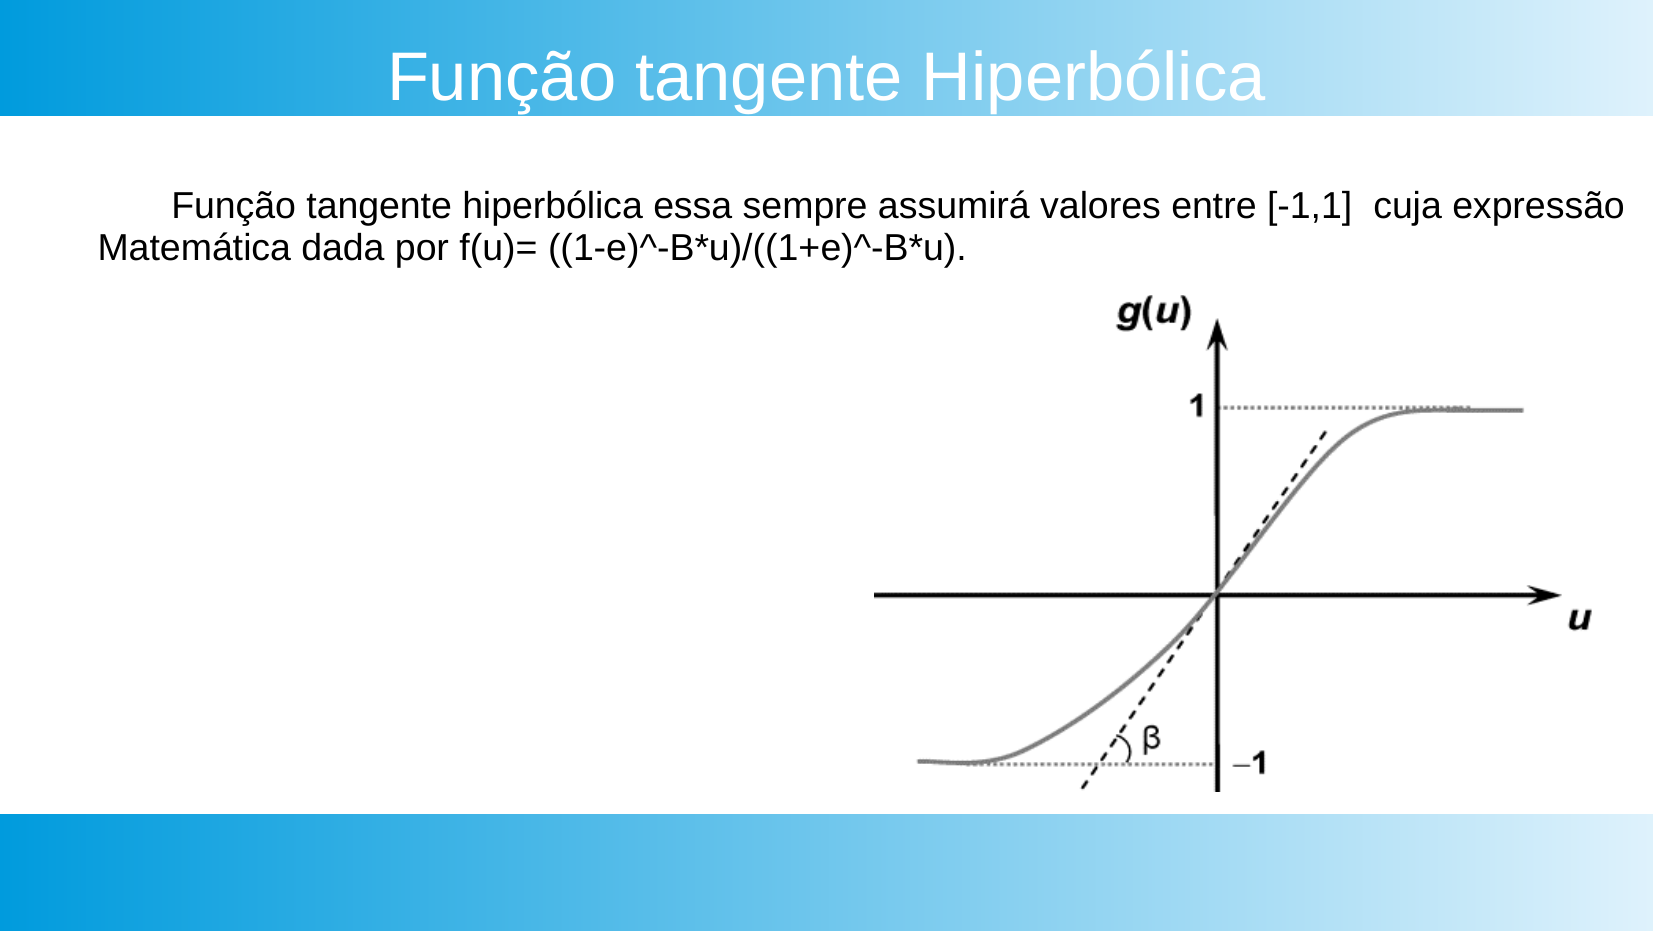

# Função tangente Hiperbólica
	Função tangente hiperbólica essa sempre assumirá valores entre [-1,1] cuja expressão
Matemática dada por f(u)= ((1-e)^-B*u)/((1+e)^-B*u).